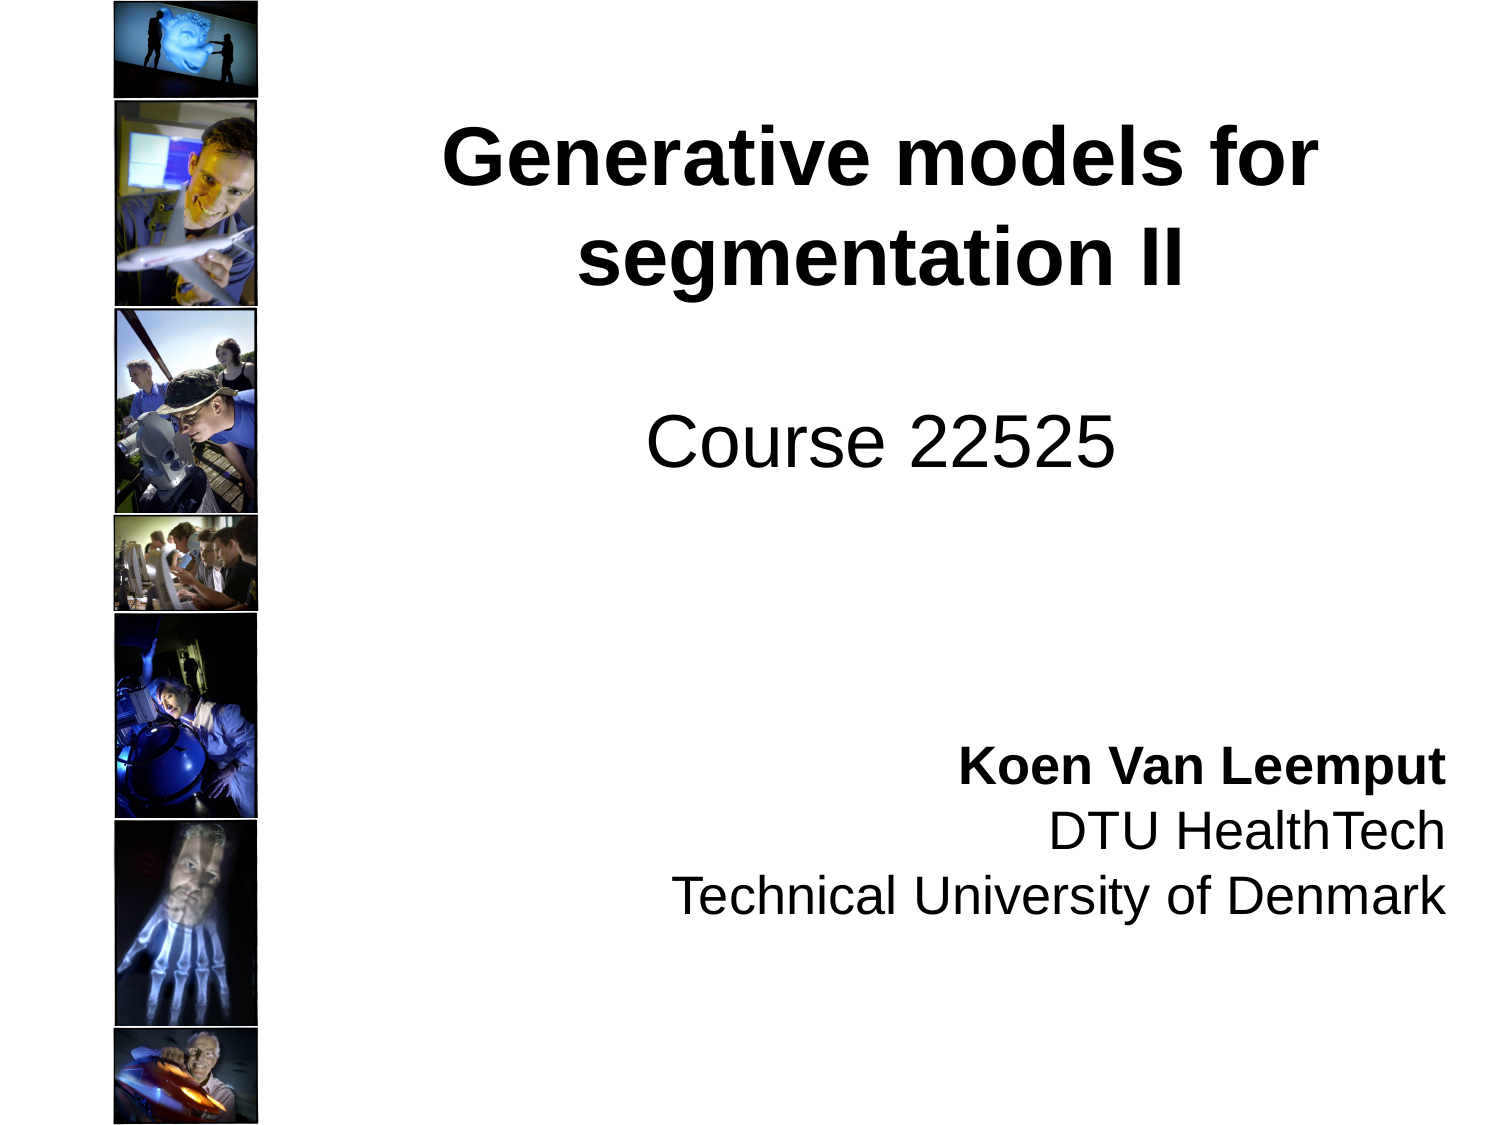

# Generative models for segmentation II Course 22525
Koen Van Leemput
DTU HealthTech
Technical University of Denmark